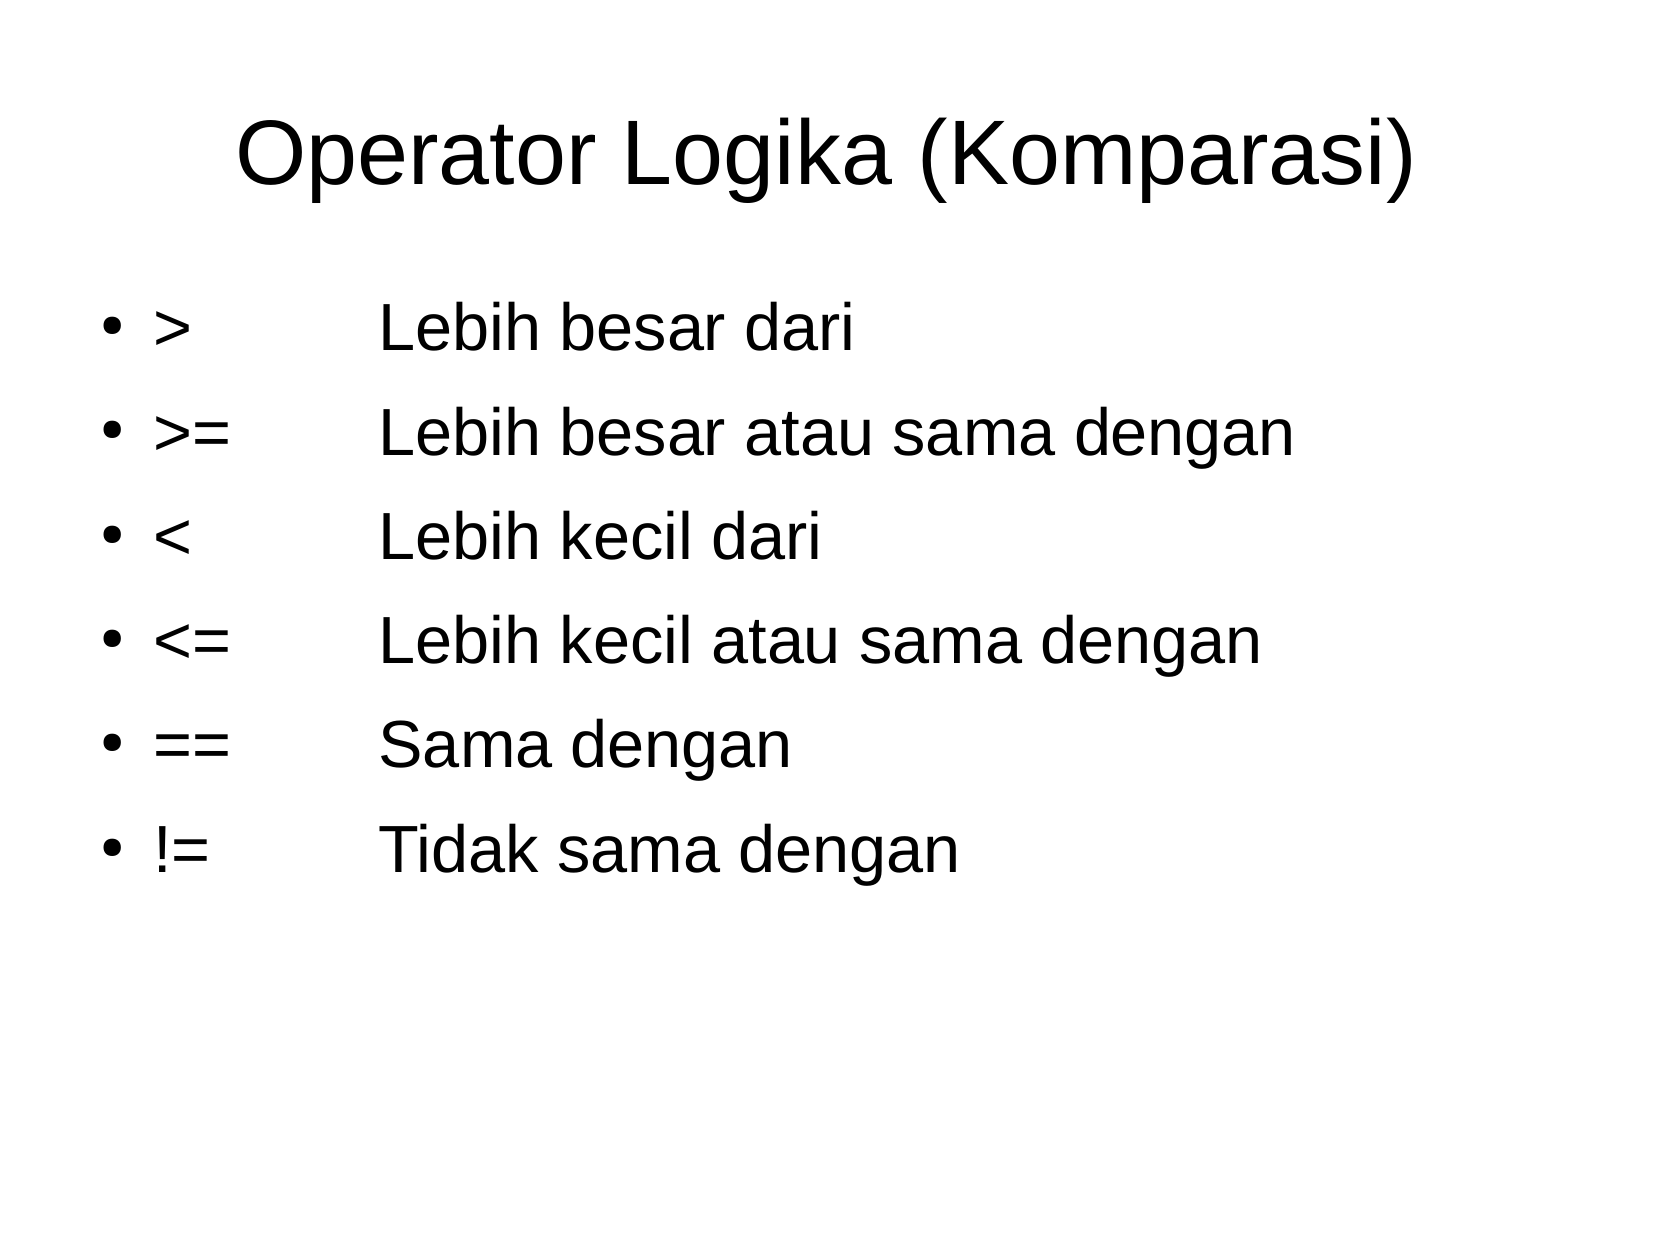

# Operator Logika (Komparasi)
>			Lebih besar dari
>=		Lebih besar atau sama dengan
<			Lebih kecil dari
<=		Lebih kecil atau sama dengan
==		Sama dengan
!=			Tidak sama dengan